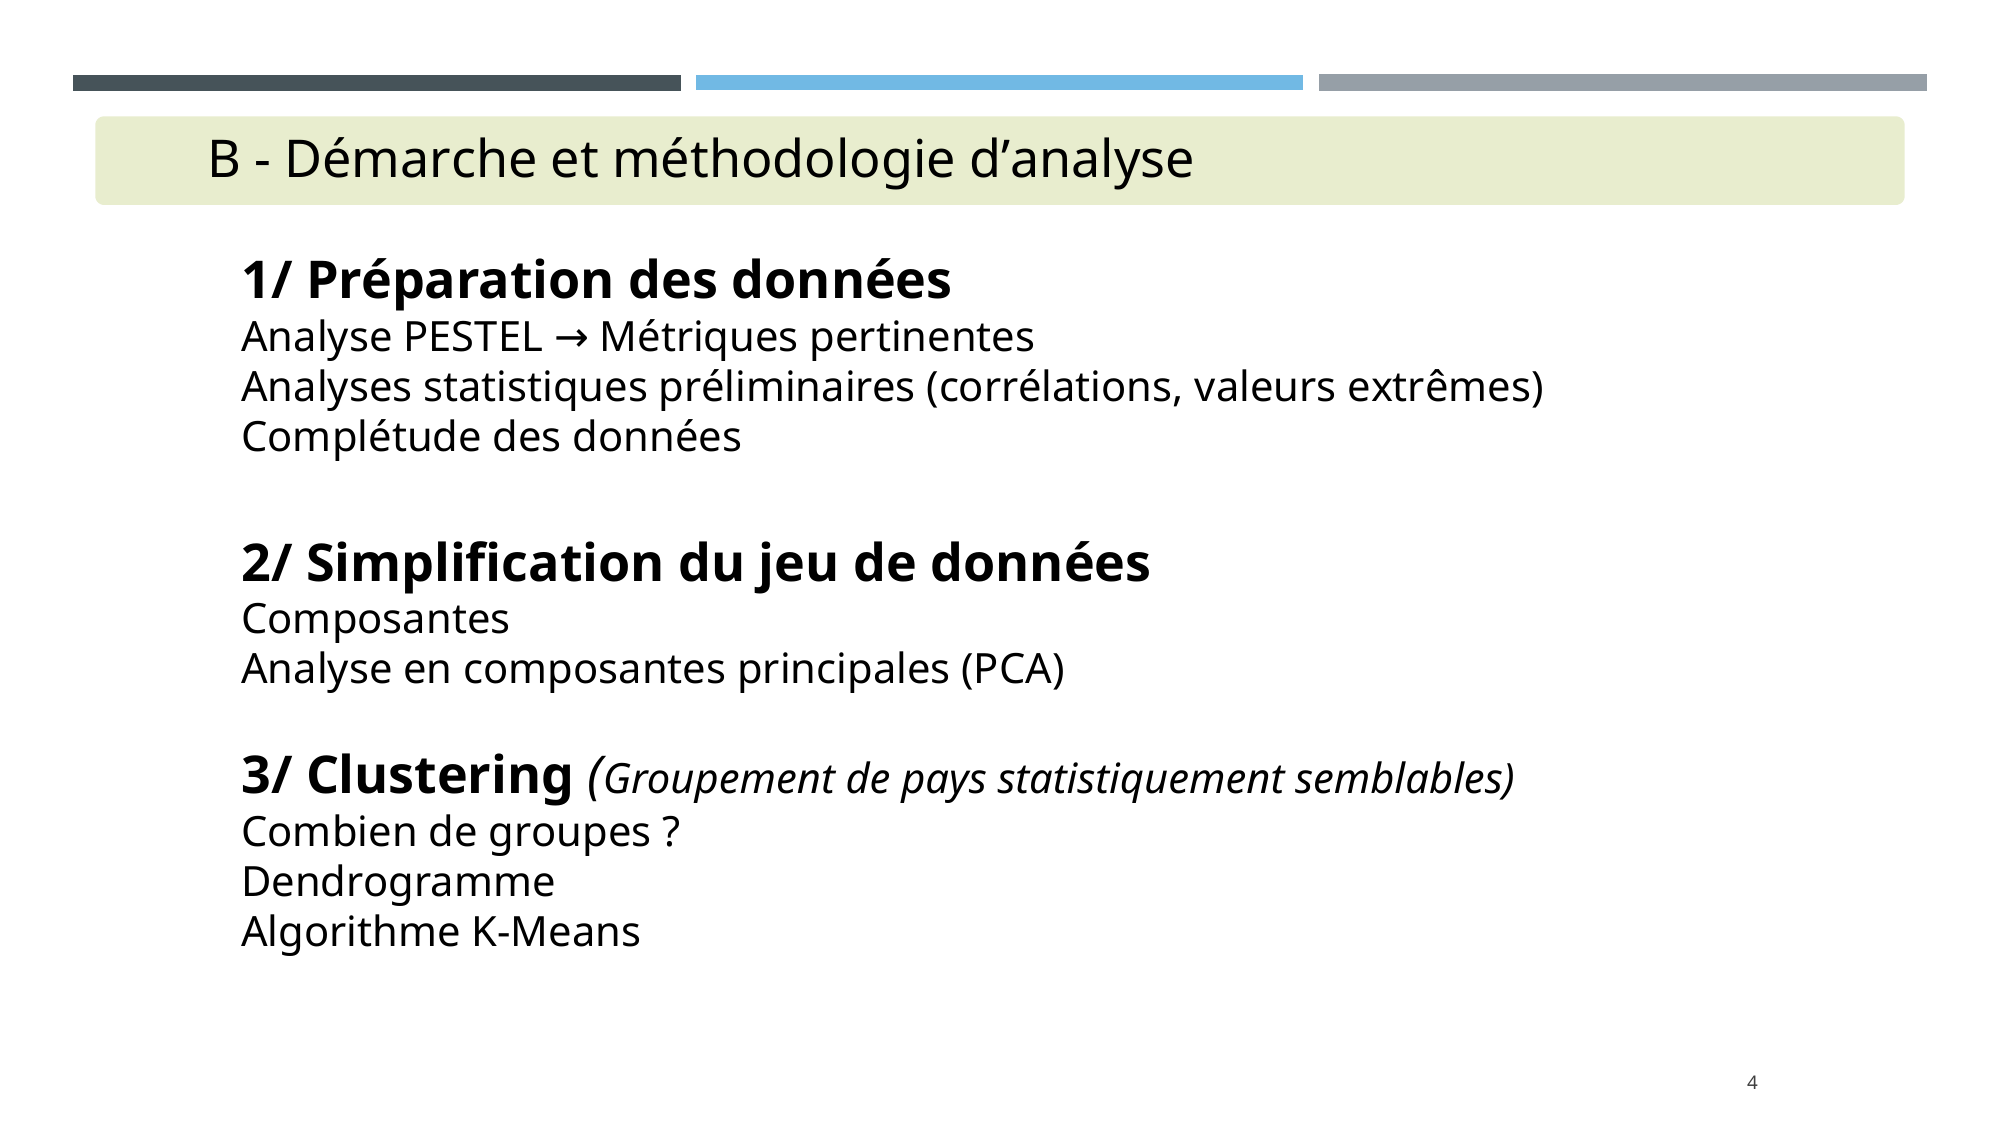

B - Démarche et méthodologie d’analyse
1/ Préparation des données
Analyse PESTEL → Métriques pertinentes
Analyses statistiques préliminaires (corrélations, valeurs extrêmes)
Complétude des données
2/ Simplification du jeu de données
Composantes
Analyse en composantes principales (PCA)
3/ Clustering (Groupement de pays statistiquement semblables)
Combien de groupes ?
Dendrogramme
Algorithme K-Means
3